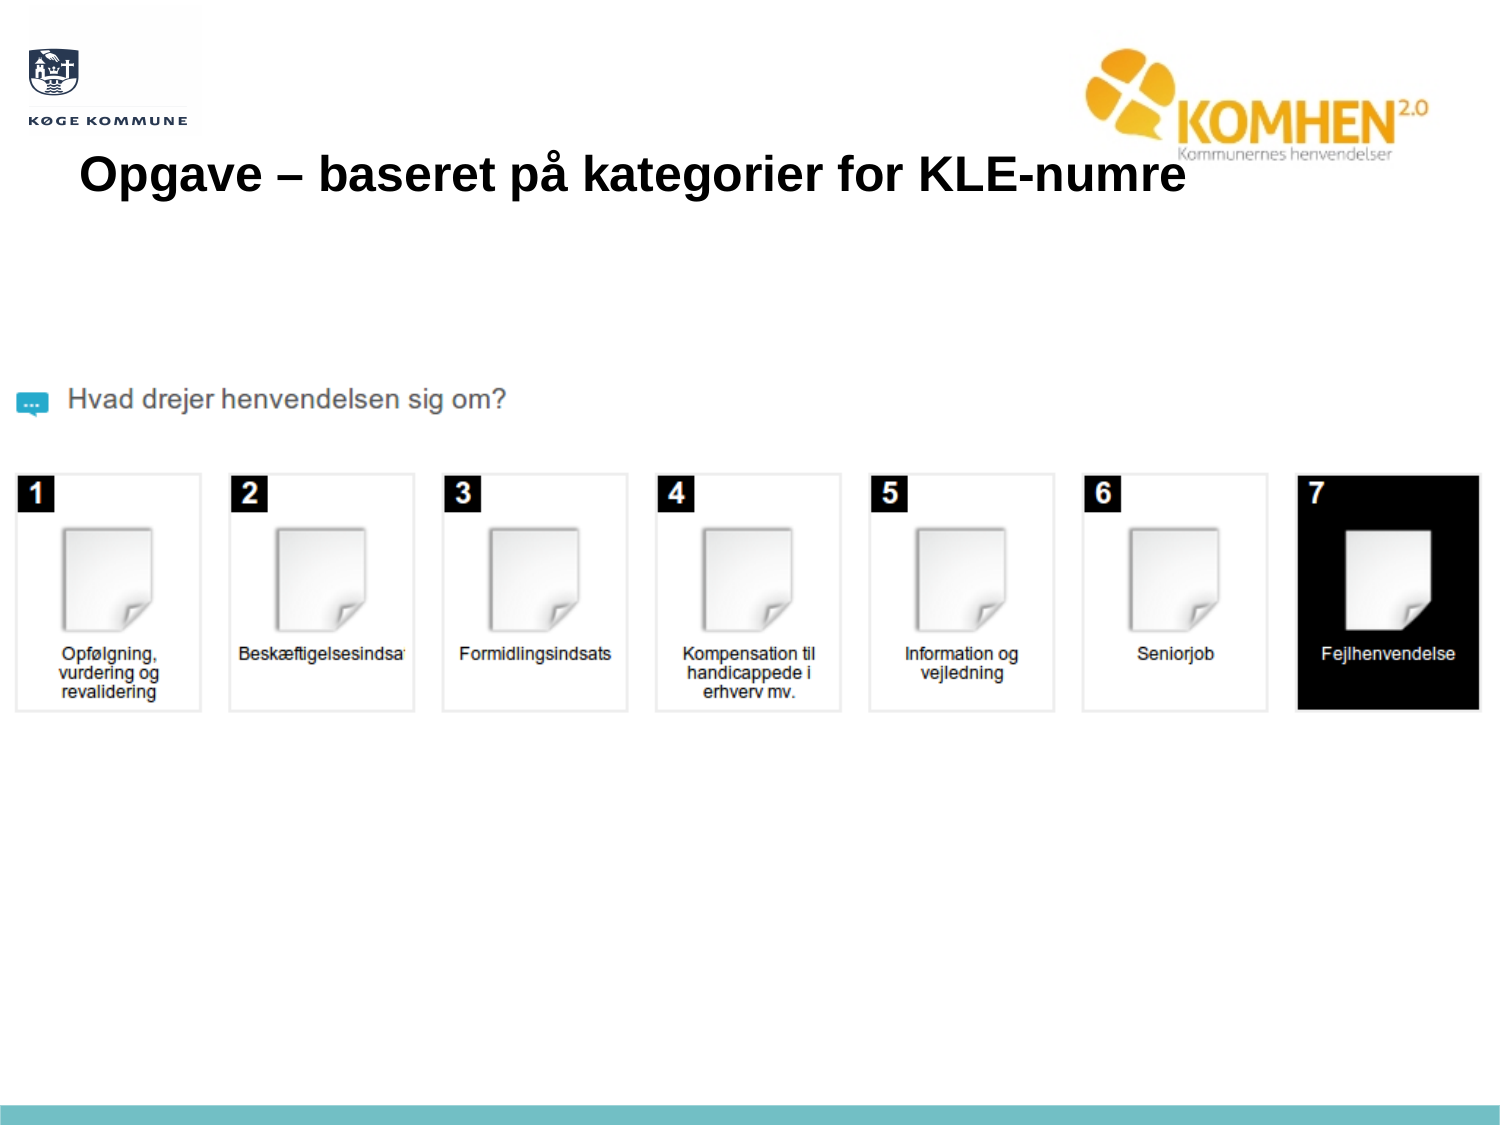

Opgave – baseret på kategorier for KLE-numre